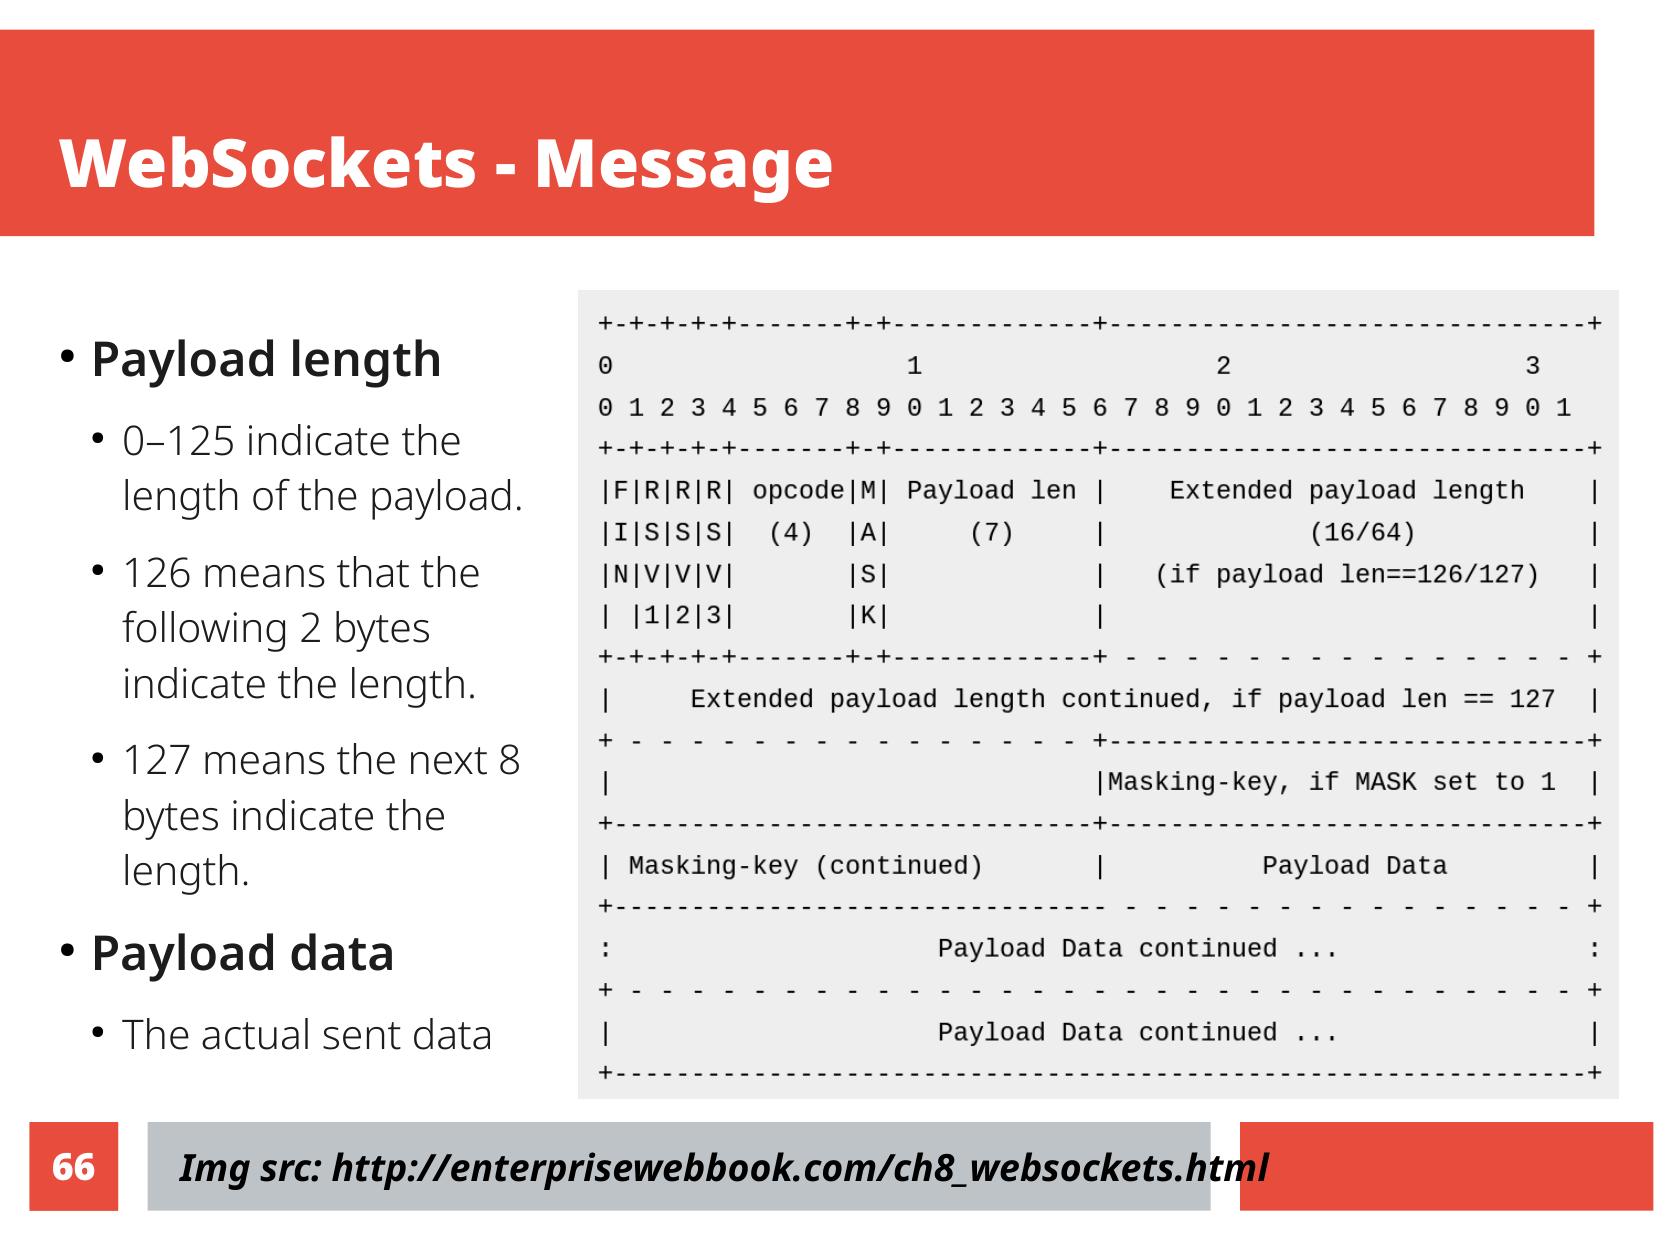

# WebSockets - Message
Payload length
0–125 indicate the length of the payload.
126 means that the following 2 bytes indicate the length.
127 means the next 8 bytes indicate the length.
Payload data
The actual sent data
66
Img src: http://enterprisewebbook.com/ch8_websockets.html